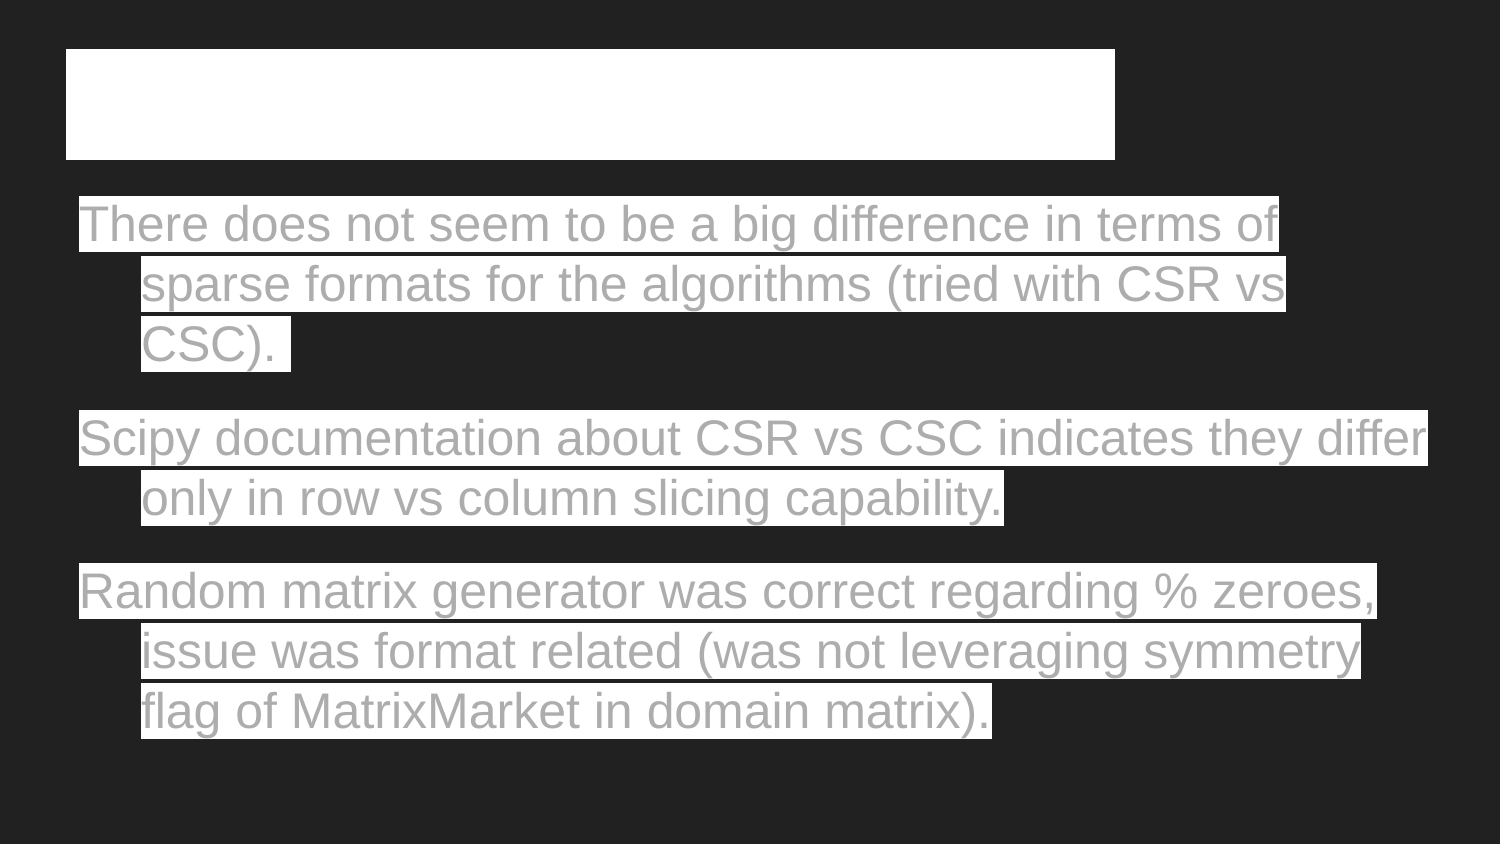

# Now the misc checks ...
There does not seem to be a big difference in terms of sparse formats for the algorithms (tried with CSR vs CSC).
Scipy documentation about CSR vs CSC indicates they differ only in row vs column slicing capability.
Random matrix generator was correct regarding % zeroes, issue was format related (was not leveraging symmetry flag of MatrixMarket in domain matrix).